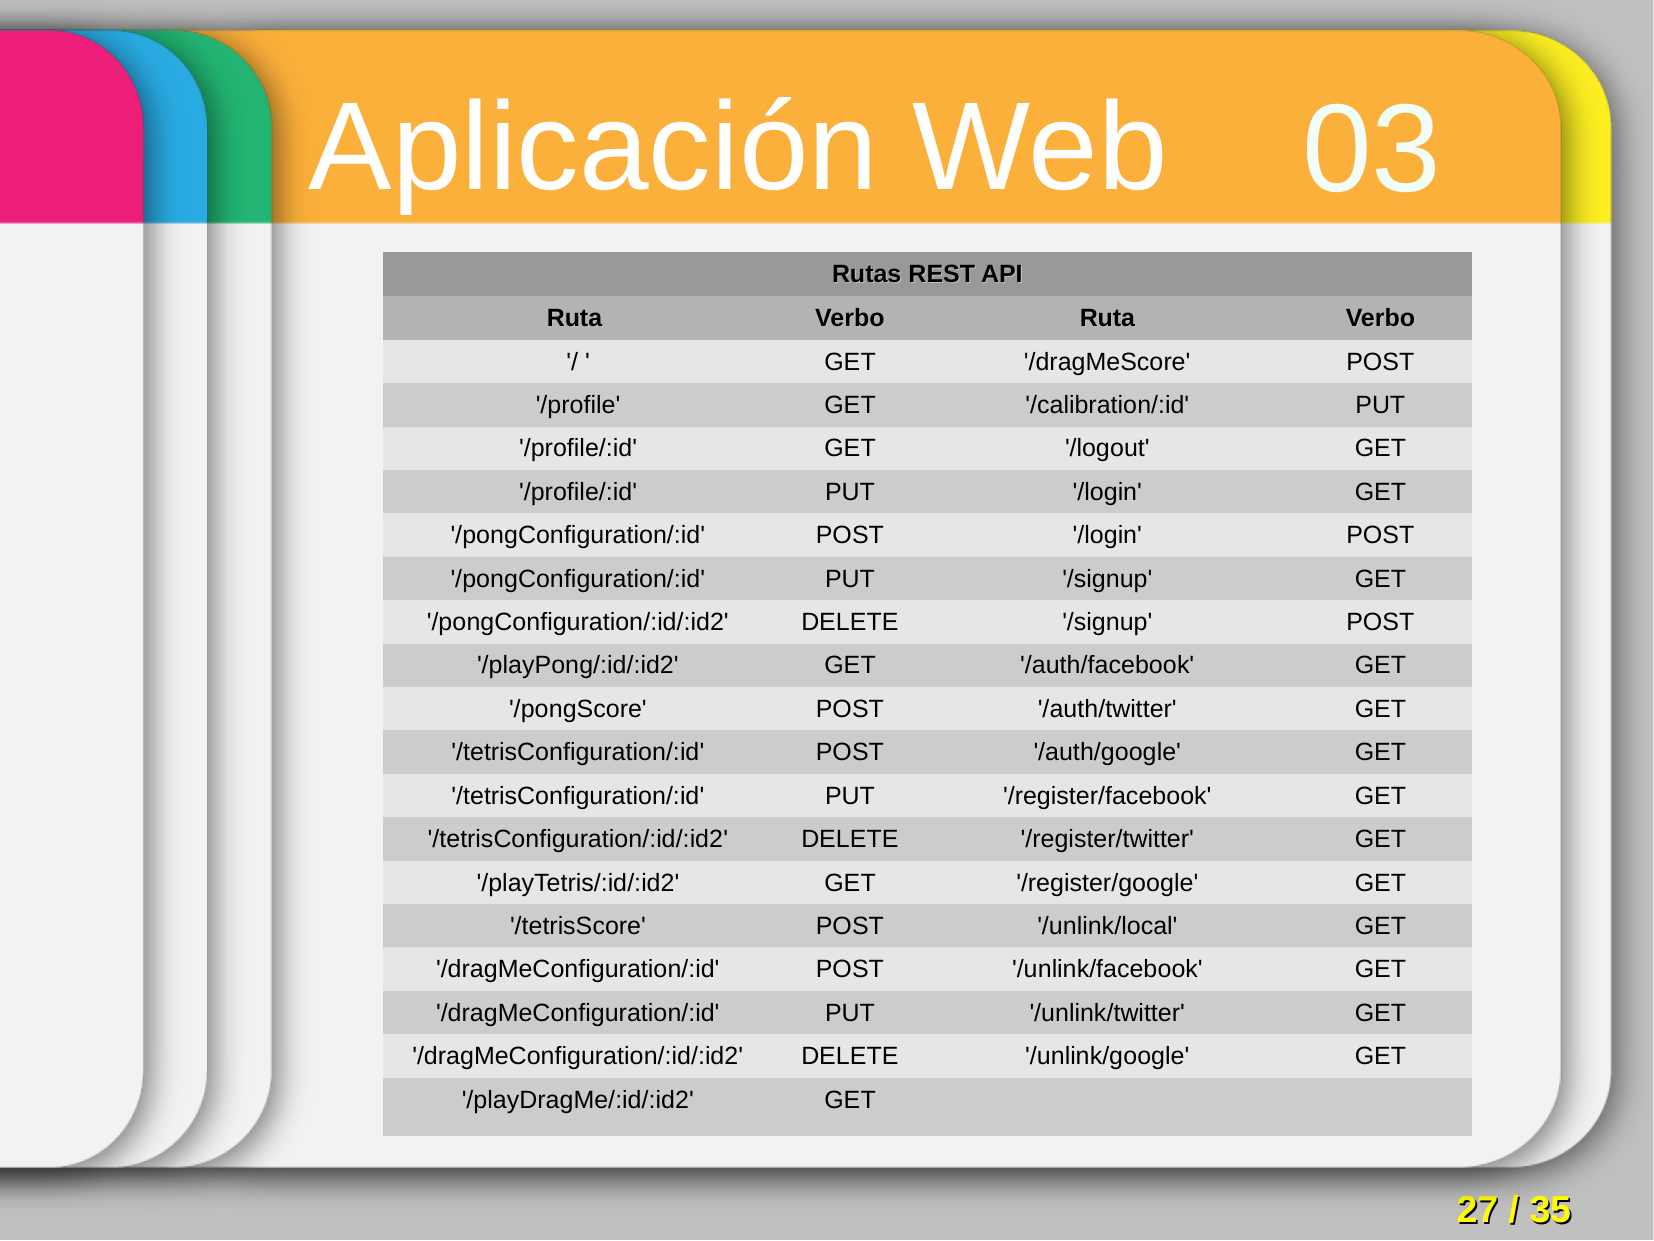

03
# Aplicación Web
| Rutas REST API | | | |
| --- | --- | --- | --- |
| Ruta | Verbo | Ruta | Verbo |
| '/ ' | GET | '/dragMeScore' | POST |
| '/profile' | GET | '/calibration/:id' | PUT |
| '/profile/:id' | GET | '/logout' | GET |
| '/profile/:id' | PUT | '/login' | GET |
| '/pongConfiguration/:id' | POST | '/login' | POST |
| '/pongConfiguration/:id' | PUT | '/signup' | GET |
| '/pongConfiguration/:id/:id2' | DELETE | '/signup' | POST |
| '/playPong/:id/:id2' | GET | '/auth/facebook' | GET |
| '/pongScore' | POST | '/auth/twitter' | GET |
| '/tetrisConfiguration/:id' | POST | '/auth/google' | GET |
| '/tetrisConfiguration/:id' | PUT | '/register/facebook' | GET |
| '/tetrisConfiguration/:id/:id2' | DELETE | '/register/twitter' | GET |
| '/playTetris/:id/:id2' | GET | '/register/google' | GET |
| '/tetrisScore' | POST | '/unlink/local' | GET |
| '/dragMeConfiguration/:id' | POST | '/unlink/facebook' | GET |
| '/dragMeConfiguration/:id' | PUT | '/unlink/twitter' | GET |
| '/dragMeConfiguration/:id/:id2' | DELETE | '/unlink/google' | GET |
| '/playDragMe/:id/:id2' | GET | | |